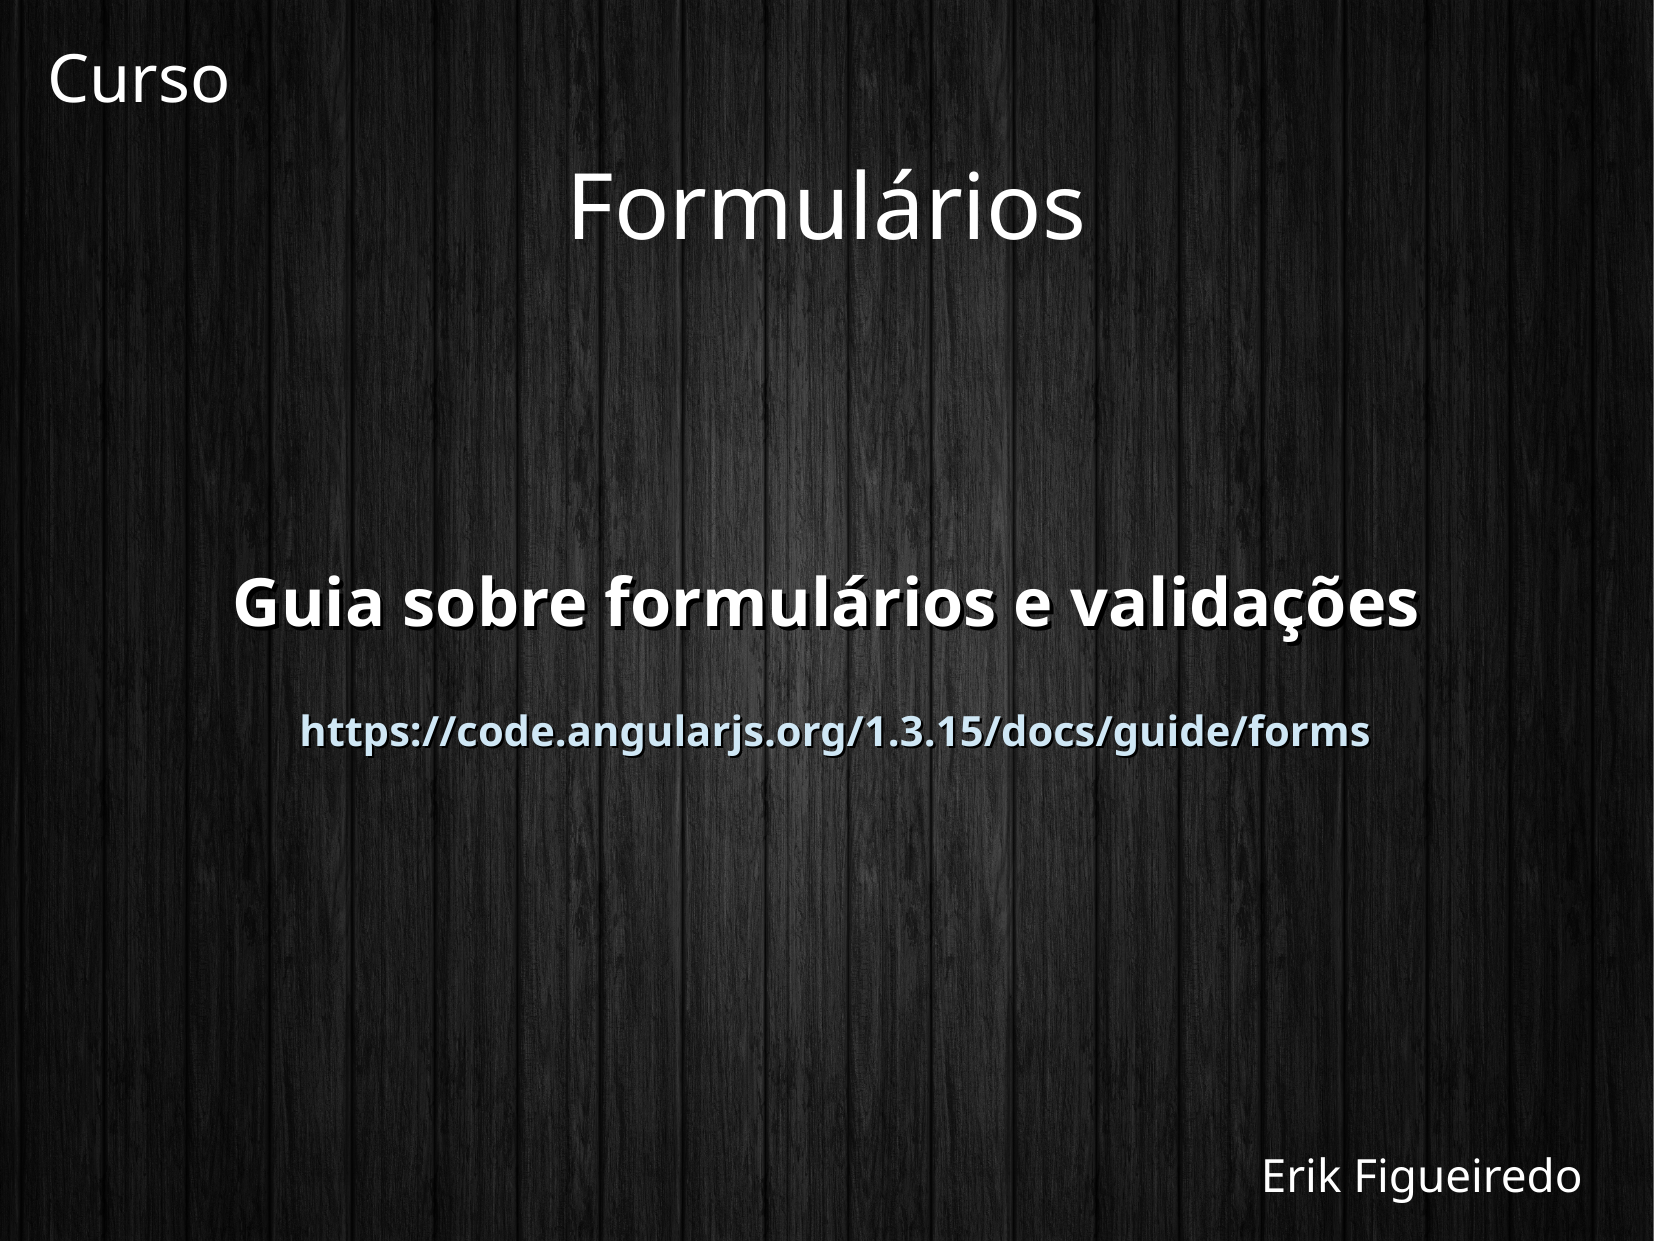

Curso
# Formulários
Guia sobre formulários e validações
 https://code.angularjs.org/1.3.15/docs/guide/forms
Erik Figueiredo